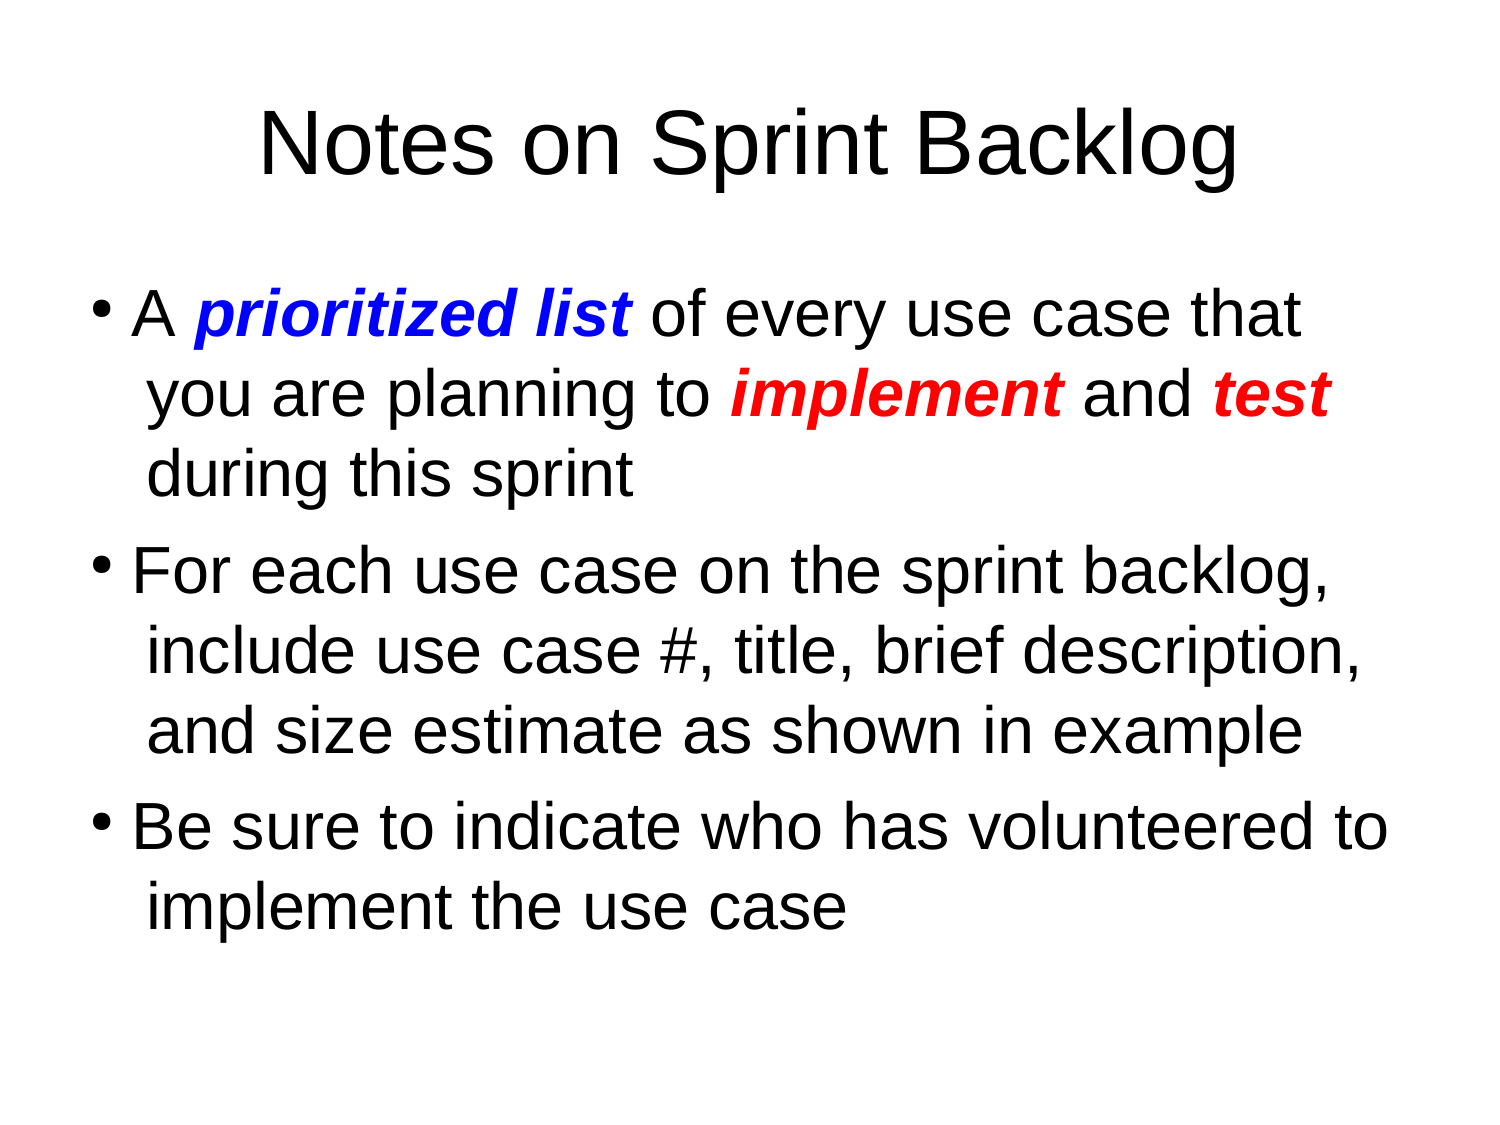

# Notes on Sprint Backlog
 A prioritized list of every use case that you are planning to implement and test during this sprint
 For each use case on the sprint backlog, include use case #, title, brief description, and size estimate as shown in example
 Be sure to indicate who has volunteered to implement the use case